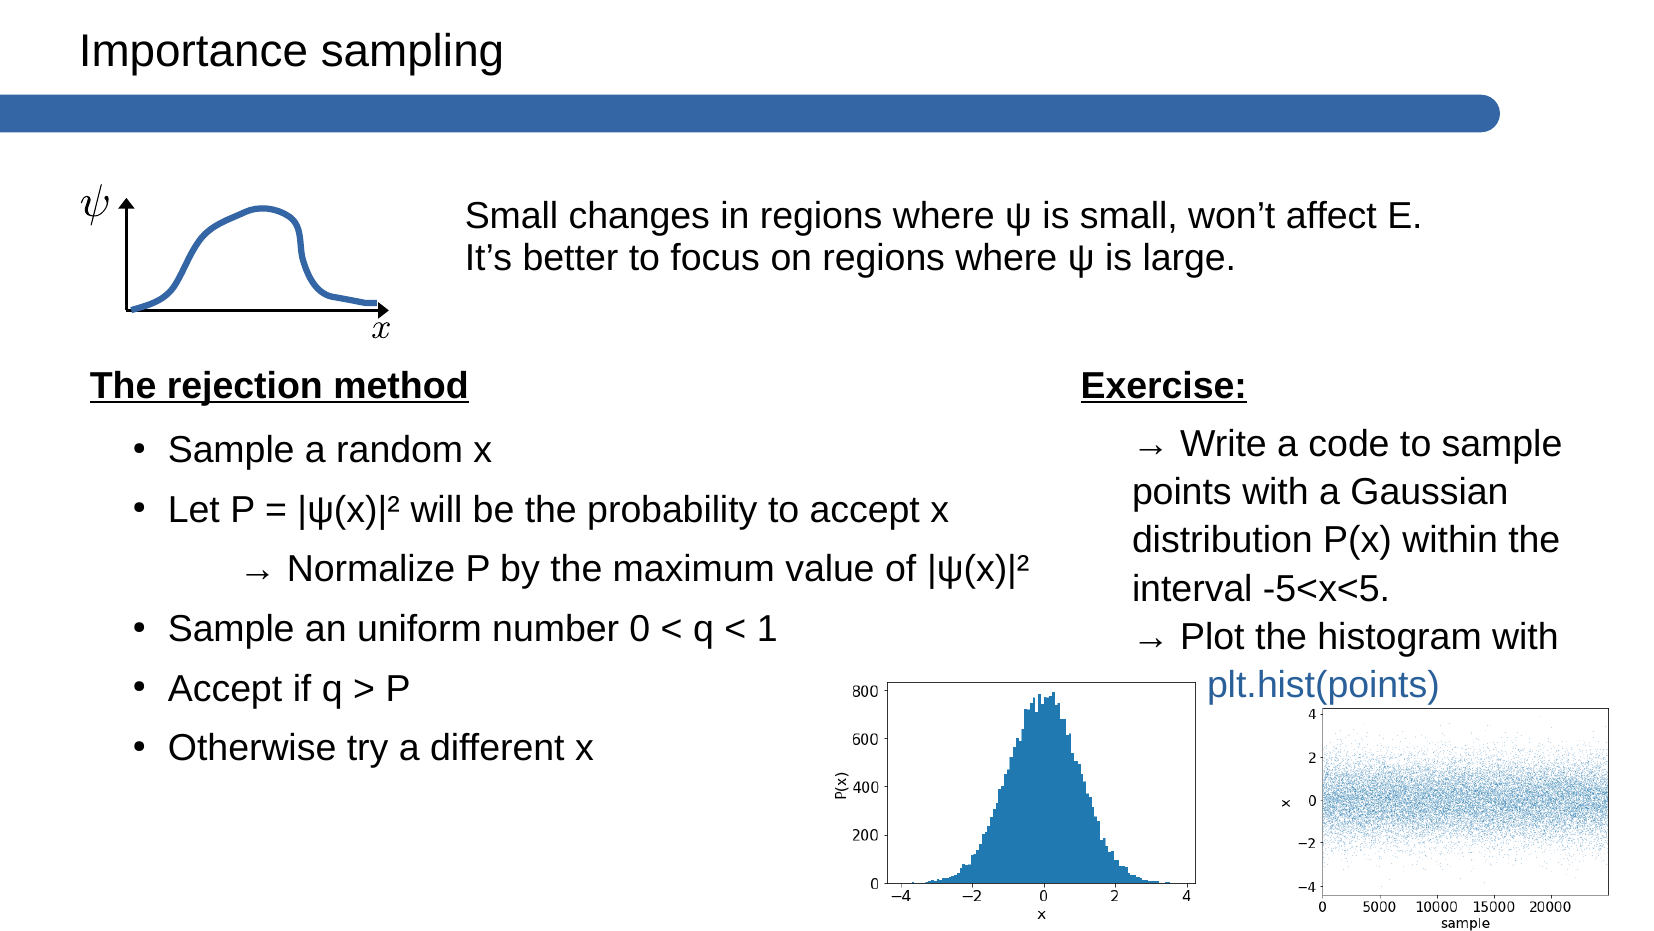

# Importance sampling
Small changes in regions where ψ is small, won’t affect E.
It’s better to focus on regions where ψ is large.
The rejection method
Exercise:
→ Write a code to sample points with a Gaussian distribution P(x) within the interval -5<x<5.
→ Plot the histogram with
	plt.hist(points)
Sample a random x
Let P = |ψ(x)|² will be the probability to accept x
→ Normalize P by the maximum value of |ψ(x)|²
Sample an uniform number 0 < q < 1
Accept if q > P
Otherwise try a different x